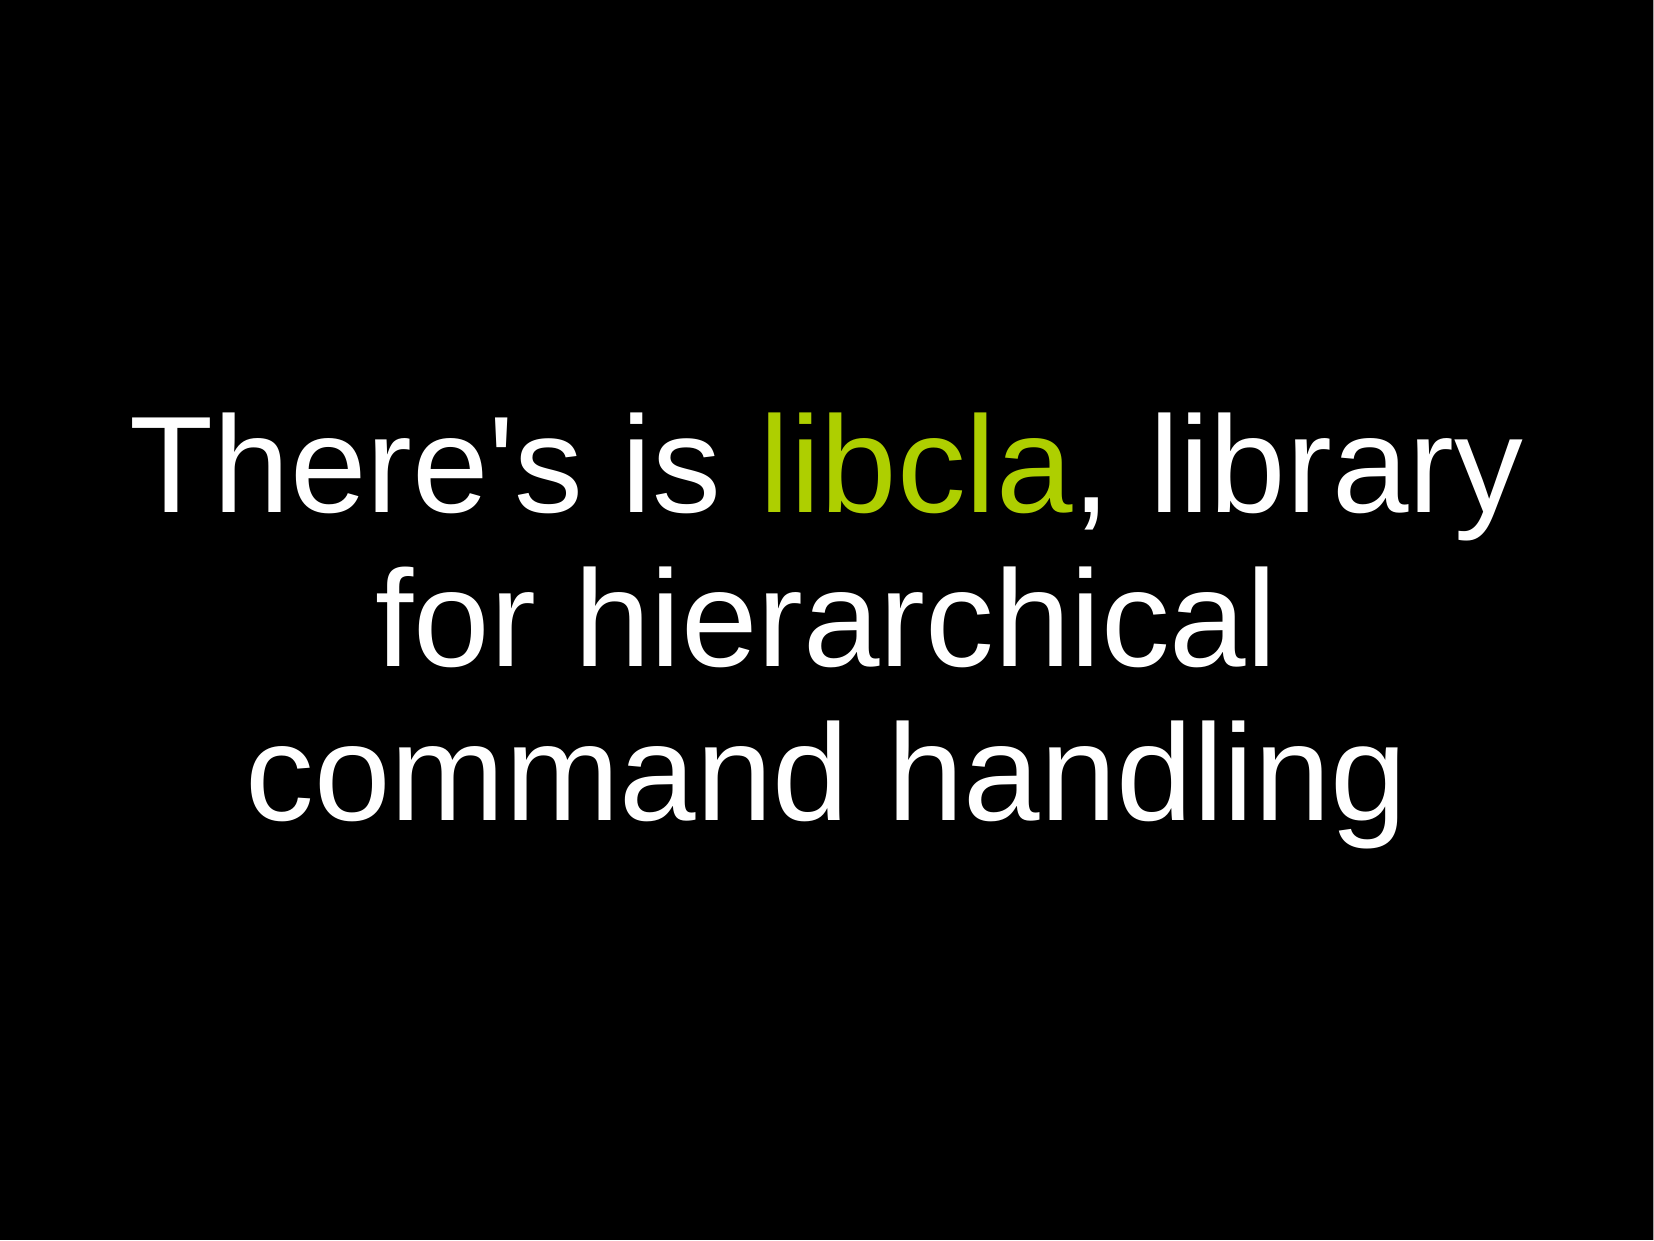

# There's is libcla, library for hierarchical command handling